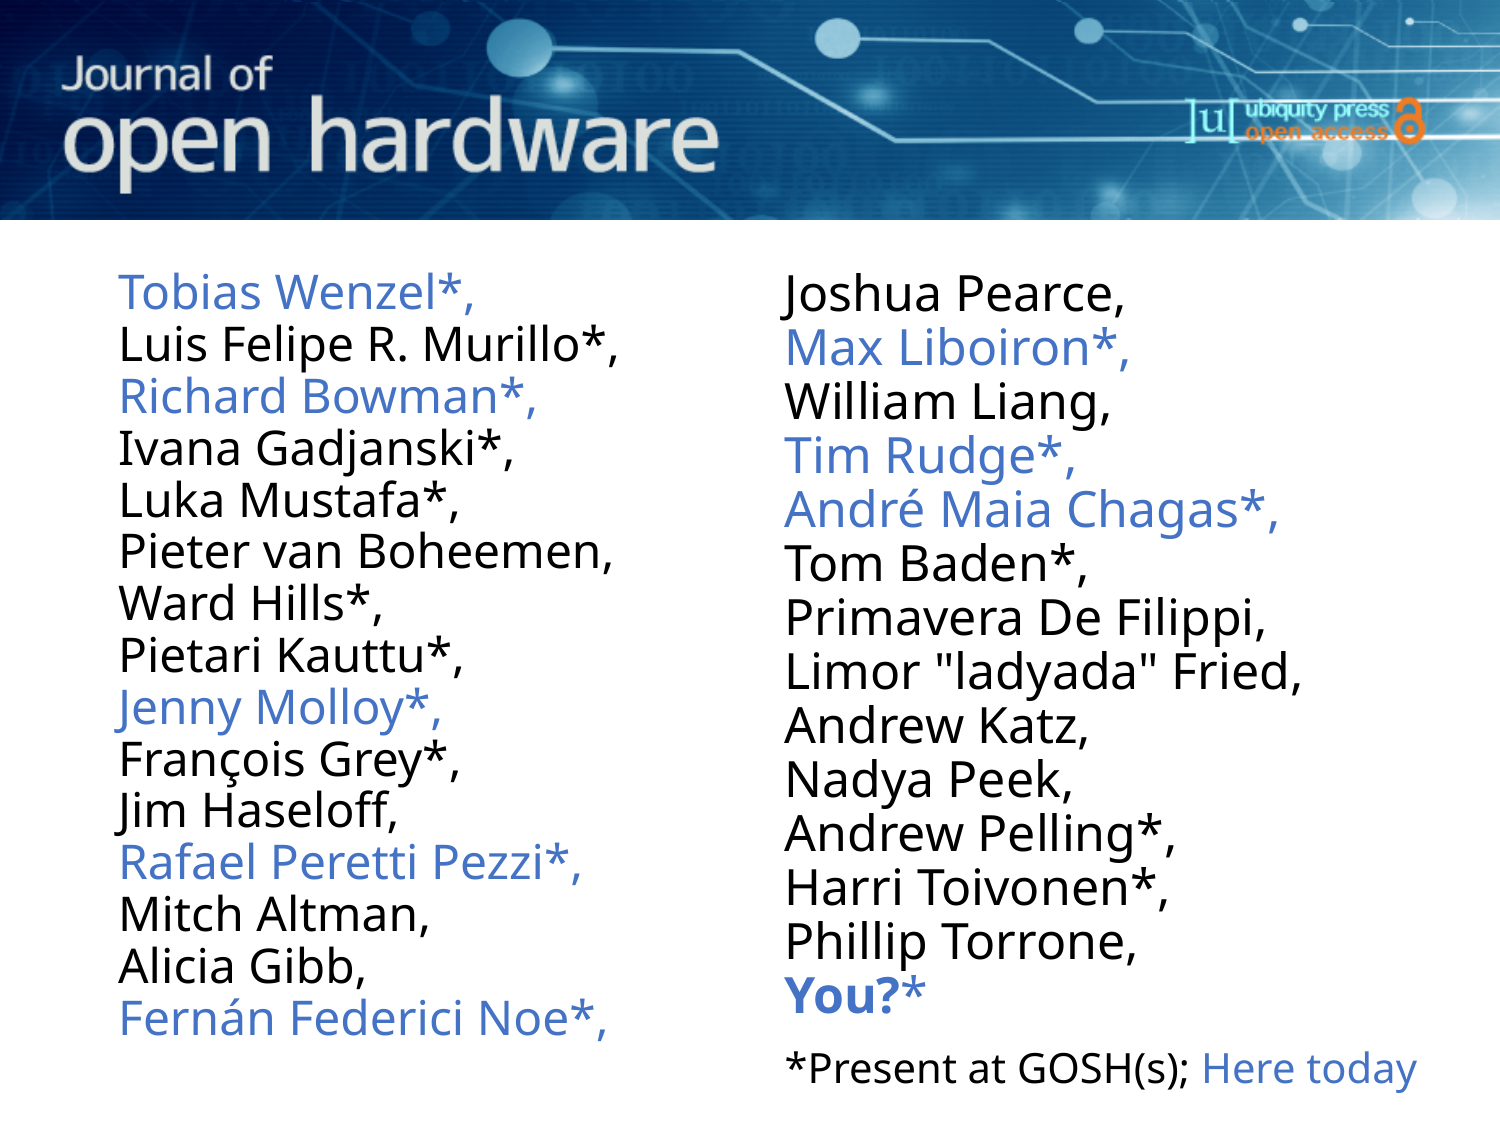

# Editorial team
Tobias Wenzel*,
Luis Felipe R. Murillo*,
Richard Bowman*,
Ivana Gadjanski*,
Luka Mustafa*,
Pieter van Boheemen,
Ward Hills*,
Pietari Kauttu*,
Jenny Molloy*,
François Grey*,
Jim Haseloff,
Rafael Peretti Pezzi*,
Mitch Altman,
Alicia Gibb,
Fernán Federici Noe*,
Joshua Pearce,
Max Liboiron*,
William Liang,
Tim Rudge*,
André Maia Chagas*, Tom Baden*,
Primavera De Filippi, Limor "ladyada" Fried, Andrew Katz,
Nadya Peek,
Andrew Pelling*,
Harri Toivonen*,
Phillip Torrone,
You?*
*Present at GOSH(s); Here today